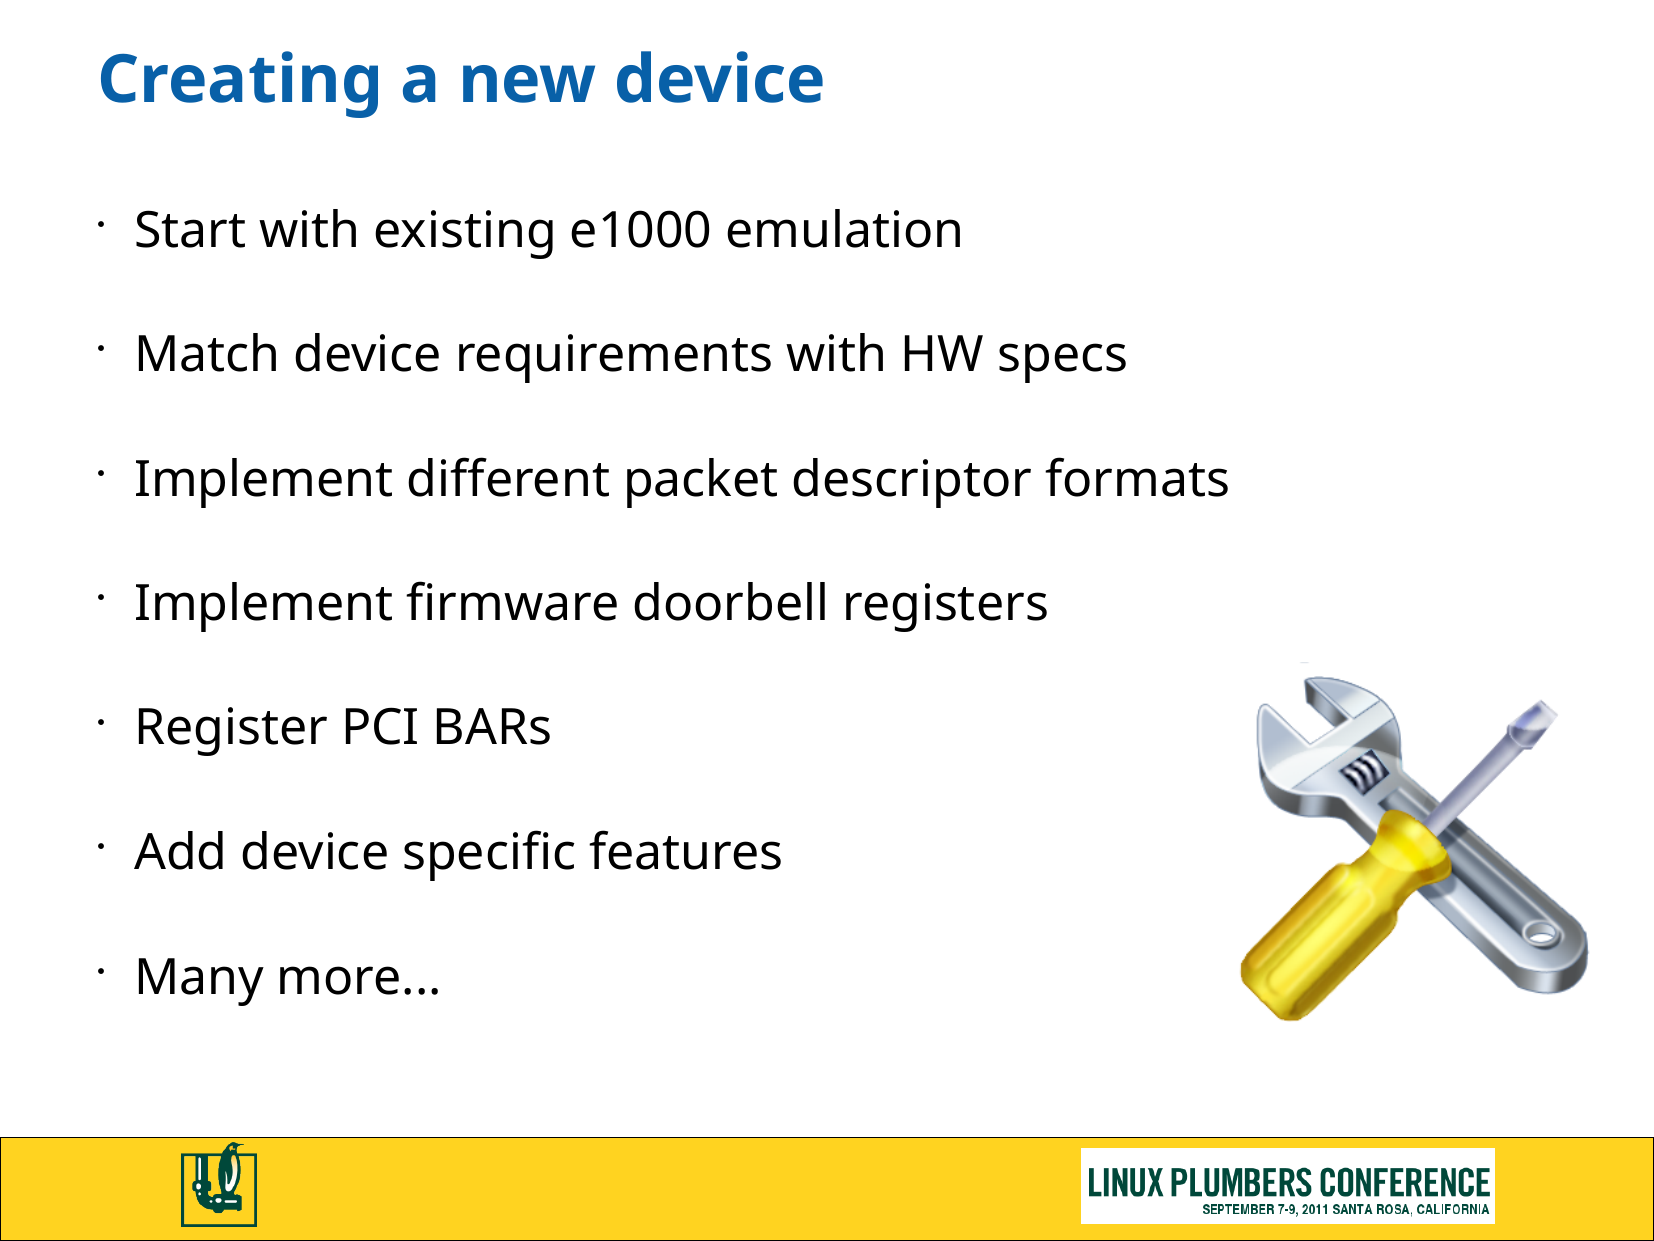

# Creating a new device
Start with existing e1000 emulation
Match device requirements with HW specs
Implement different packet descriptor formats
Implement firmware doorbell registers
Register PCI BARs
Add device specific features
Many more...